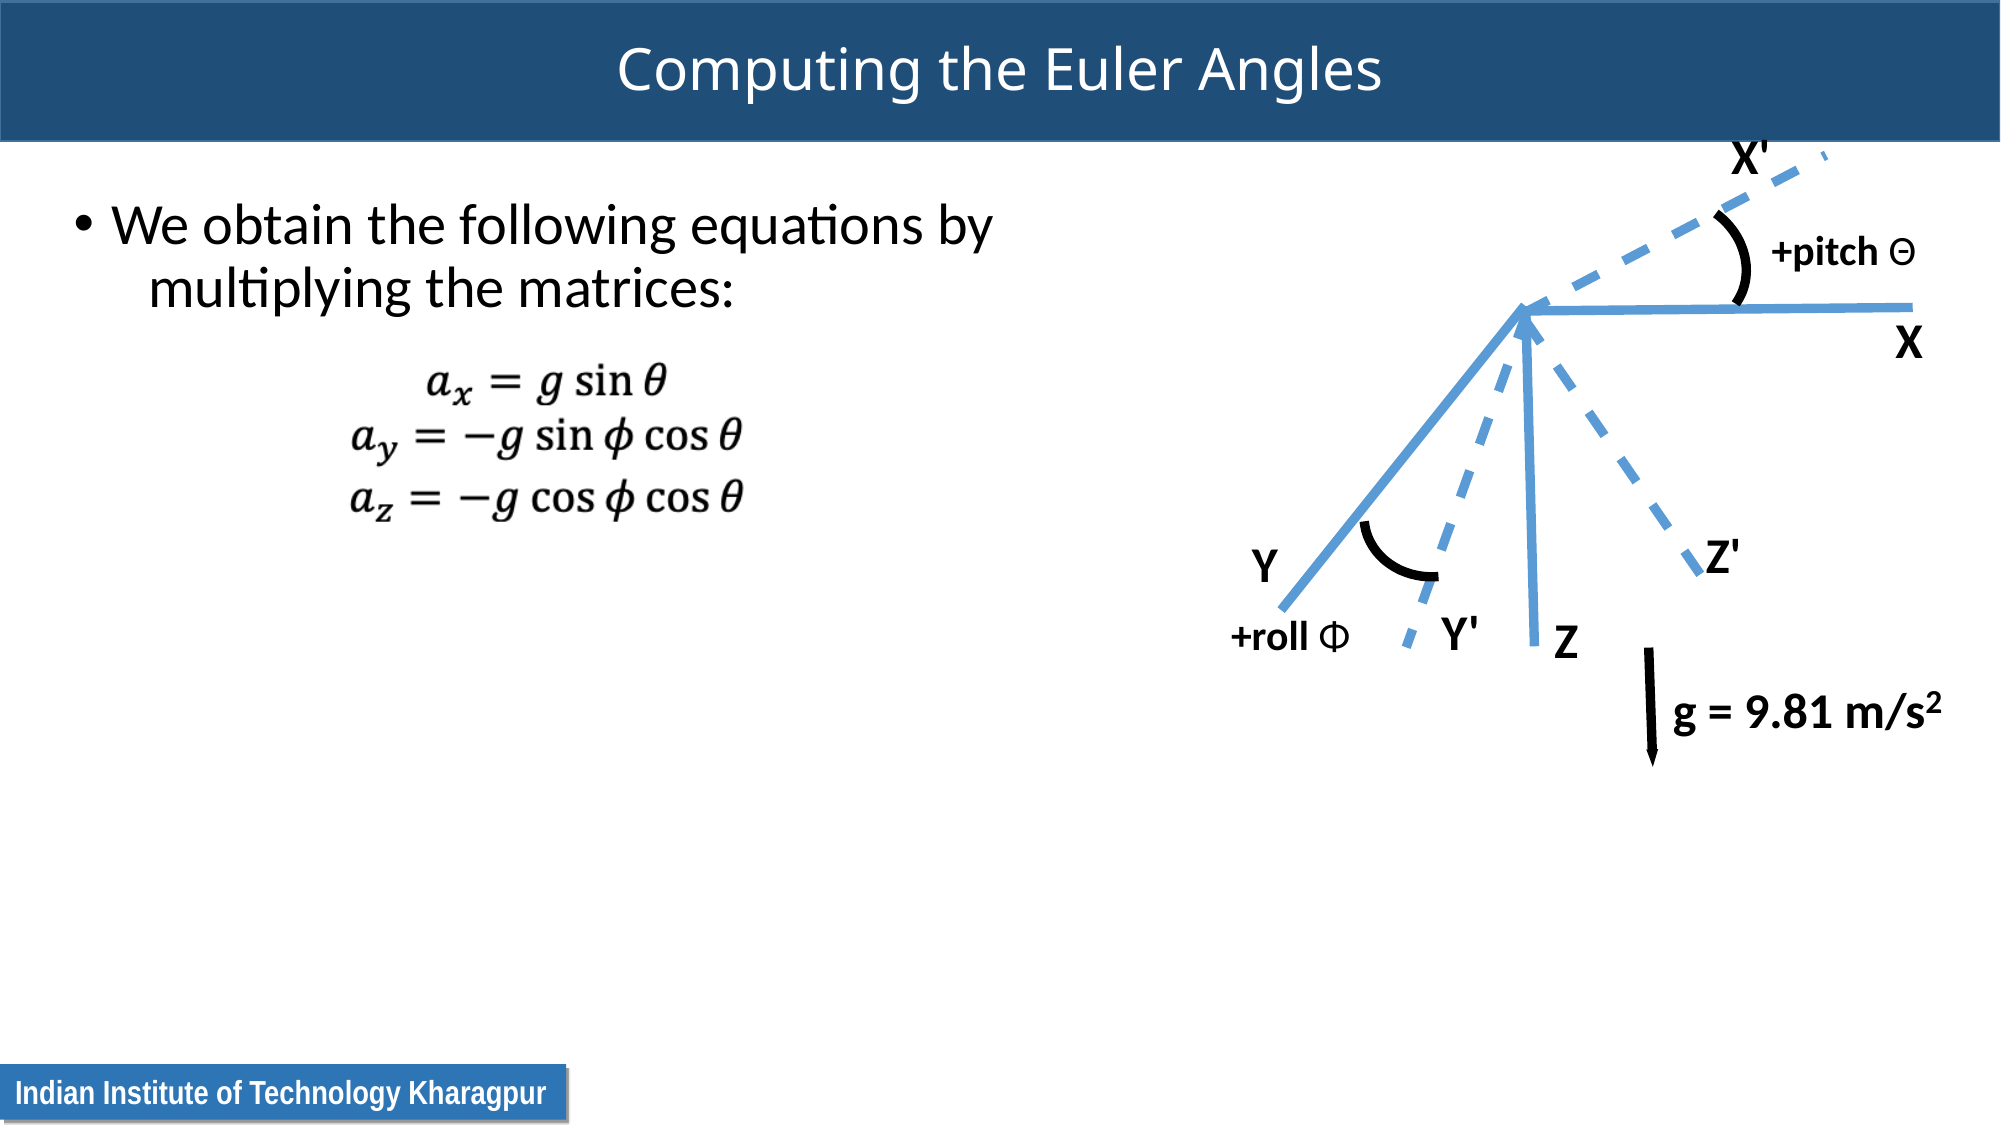

Computing the Euler Angles
X'
+pitch Θ
X
Z'
Y
Y'
+roll Φ
Z
g = 9.81 m/s2
# We obtain the following equations by multiplying the matrices: